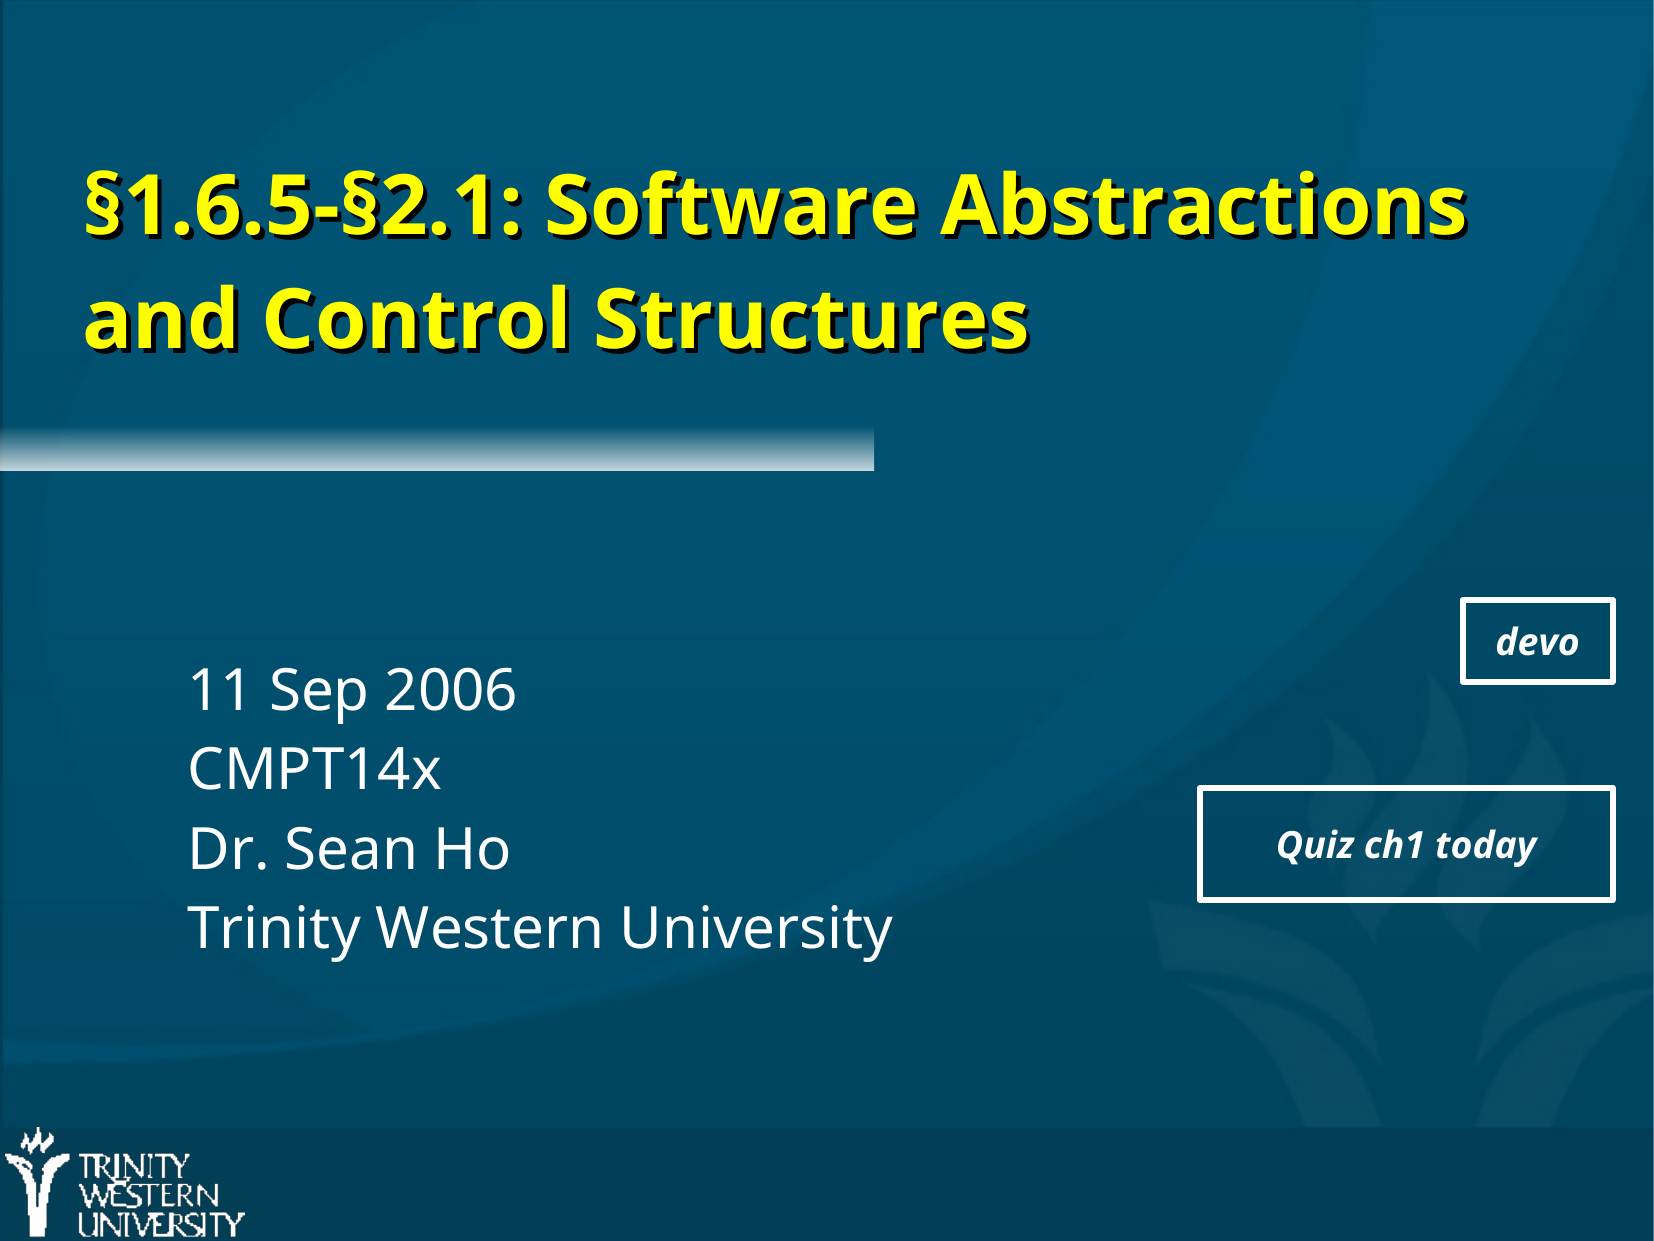

# §1.6.5-§2.1: Software Abstractions and Control Structures
11 Sep 2006
CMPT14x
Dr. Sean Ho
Trinity Western University
devo
Quiz ch1 today